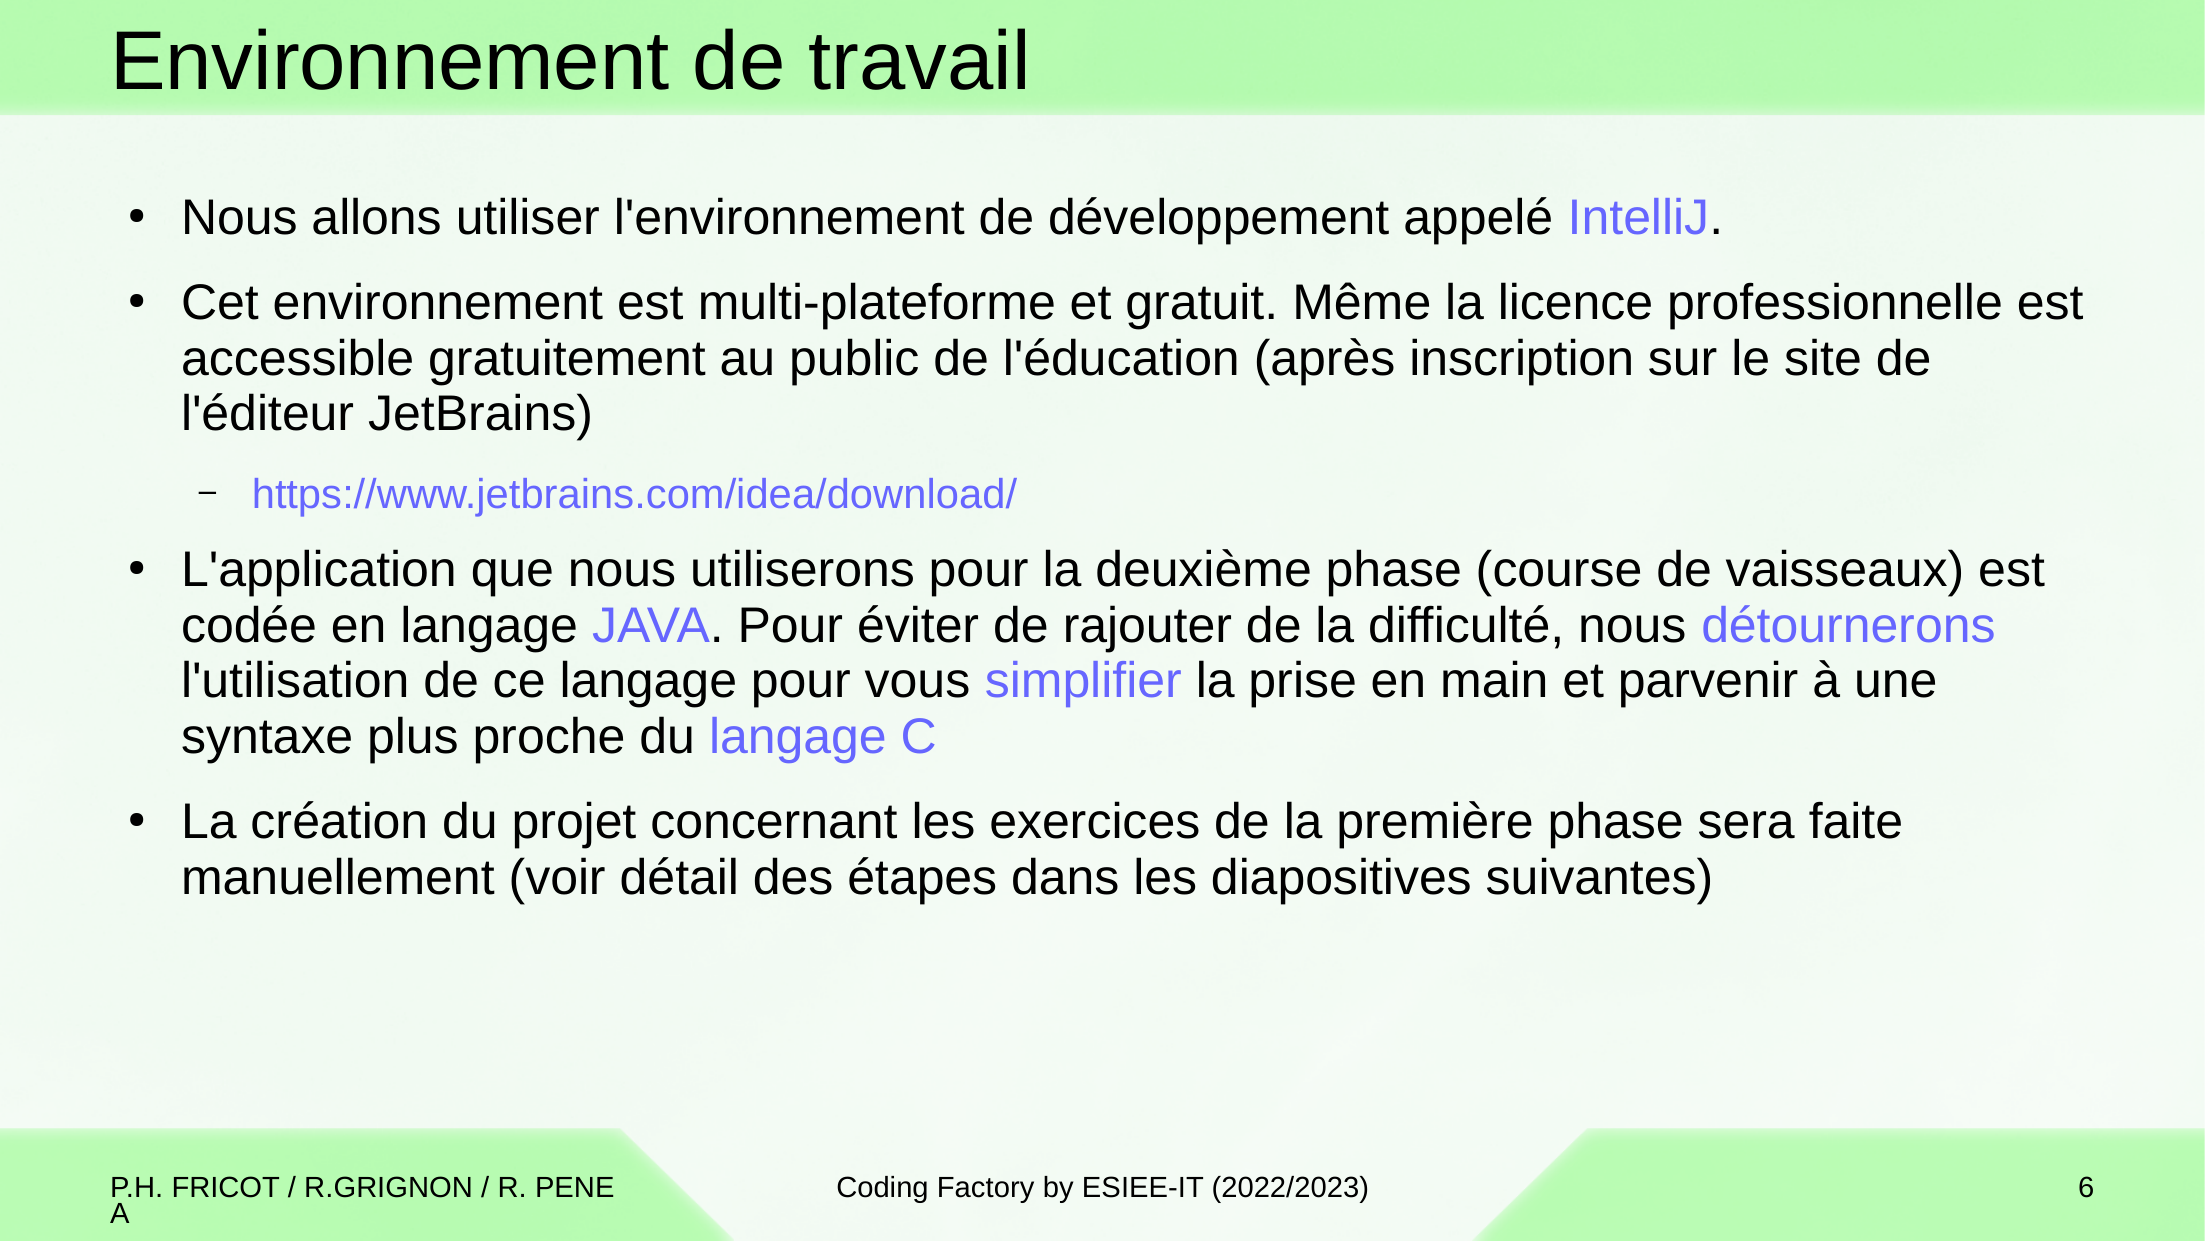

# Environnement de travail
Nous allons utiliser l'environnement de développement appelé IntelliJ.
Cet environnement est multi-plateforme et gratuit. Même la licence professionnelle est accessible gratuitement au public de l'éducation (après inscription sur le site de l'éditeur JetBrains)
https://www.jetbrains.com/idea/download/
L'application que nous utiliserons pour la deuxième phase (course de vaisseaux) est codée en langage JAVA. Pour éviter de rajouter de la difficulté, nous détournerons l'utilisation de ce langage pour vous simplifier la prise en main et parvenir à une syntaxe plus proche du langage C
La création du projet concernant les exercices de la première phase sera faite manuellement (voir détail des étapes dans les diapositives suivantes)
P.H. FRICOT / R.GRIGNON / R. PENEA
Coding Factory by ESIEE-IT (2022/2023)
6